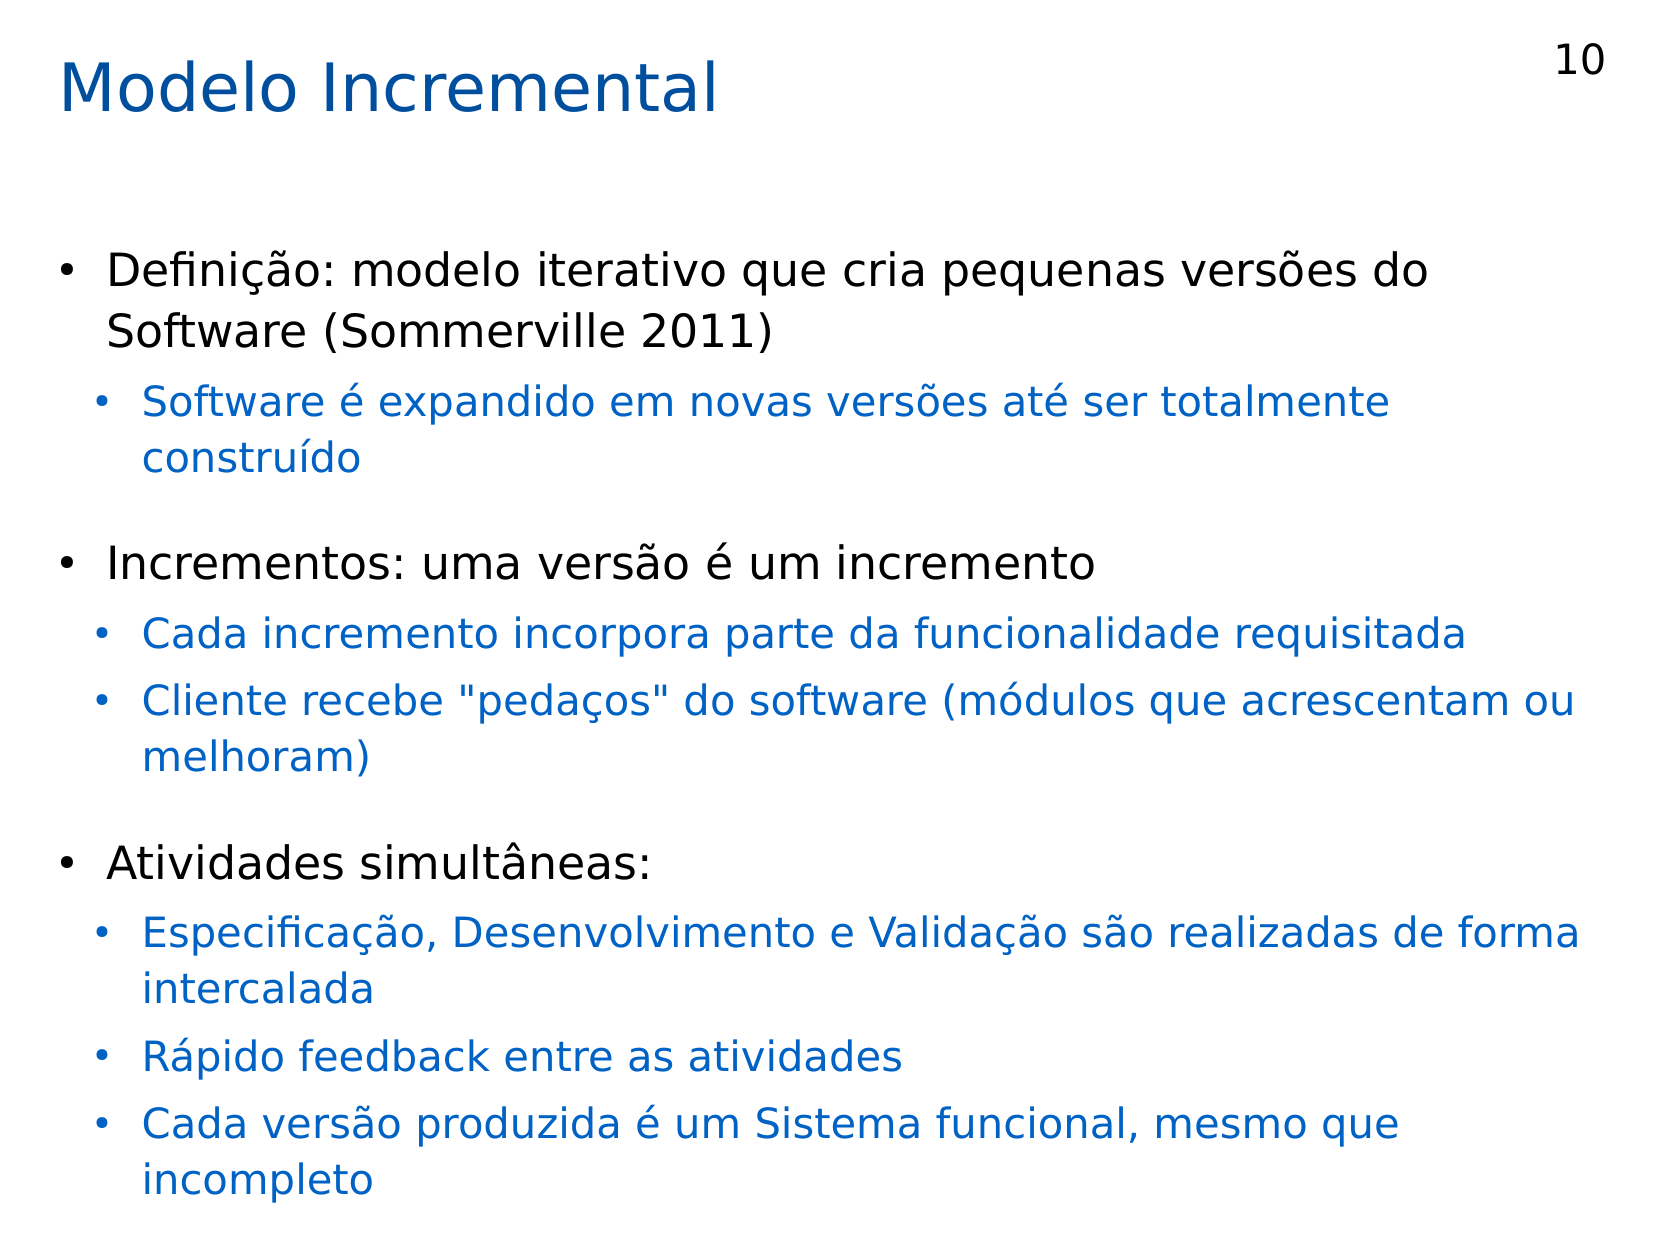

# Modelo Incremental
10
Definição: modelo iterativo que cria pequenas versões do Software (Sommerville 2011)
Software é expandido em novas versões até ser totalmente construído
Incrementos: uma versão é um incremento
Cada incremento incorpora parte da funcionalidade requisitada
Cliente recebe "pedaços" do software (módulos que acrescentam ou melhoram)
Atividades simultâneas:
Especificação, Desenvolvimento e Validação são realizadas de forma intercalada
Rápido feedback entre as atividades
Cada versão produzida é um Sistema funcional, mesmo que incompleto